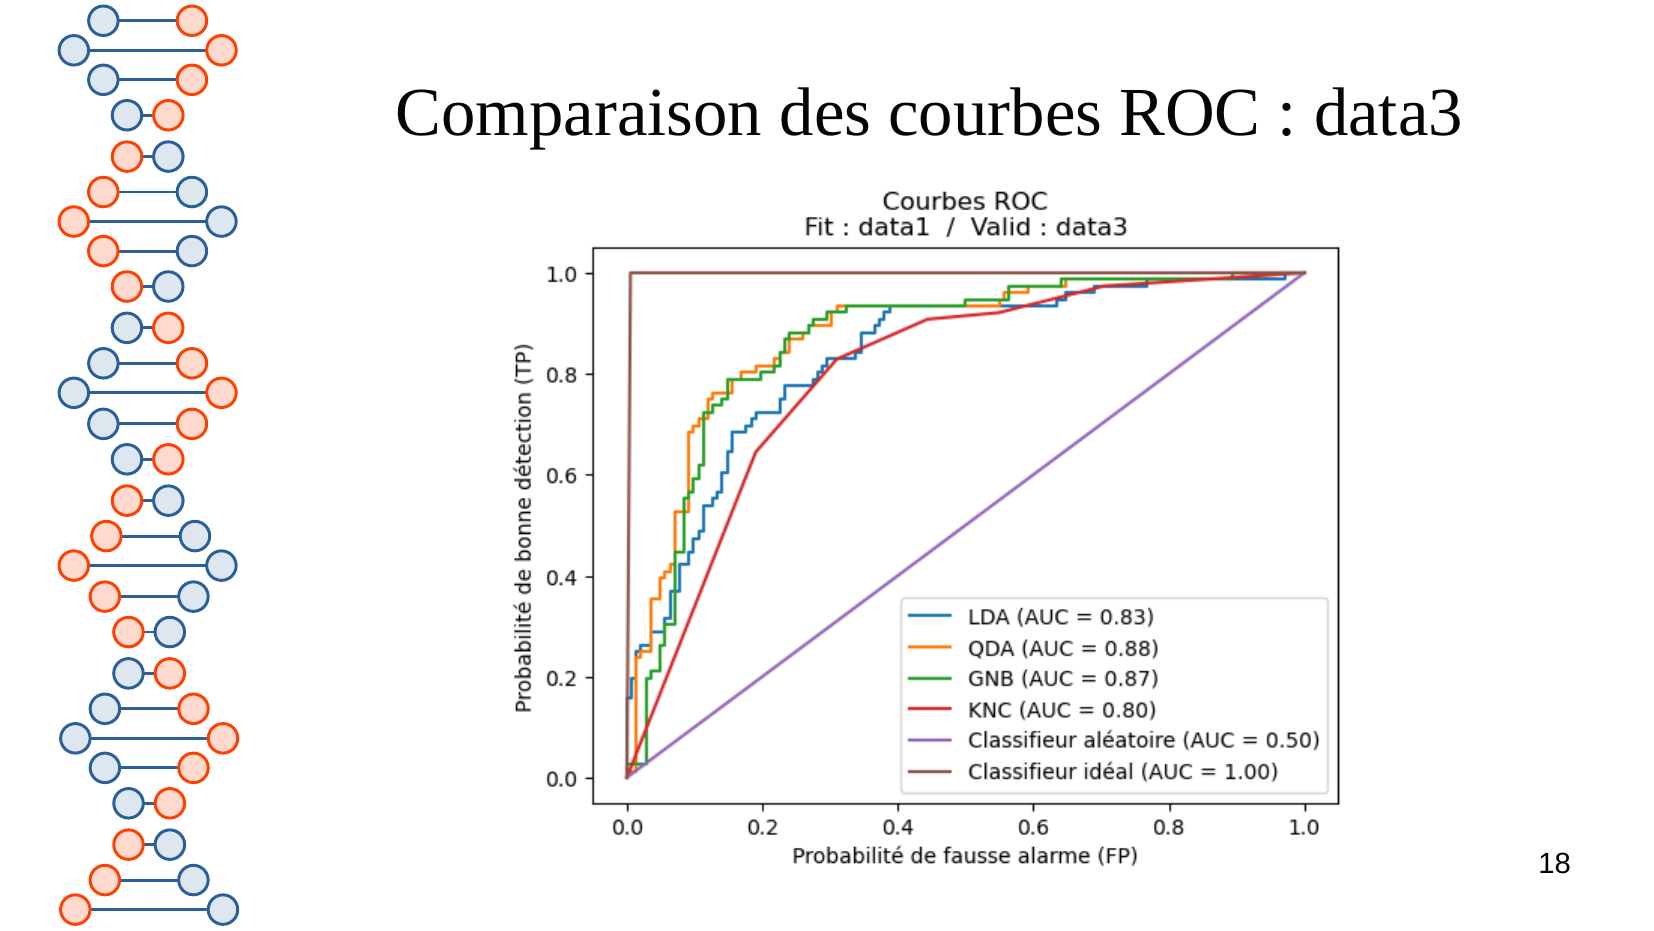

# Comparaison des courbes ROC : data3
18